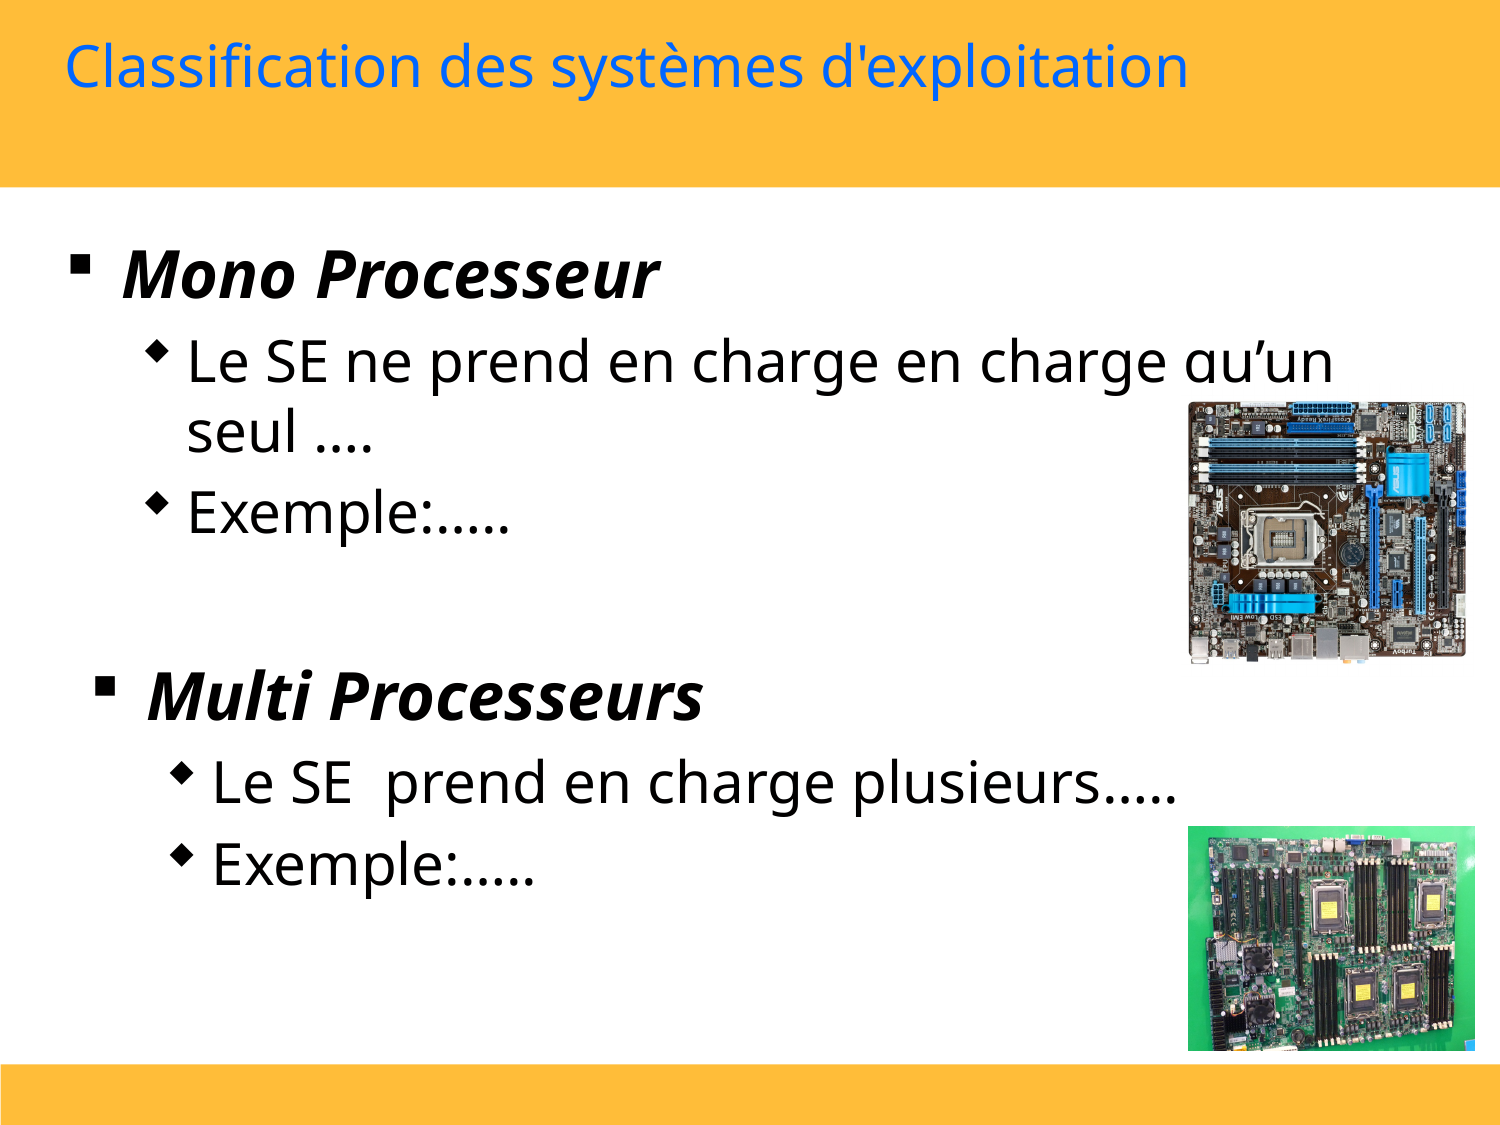

Classification des systèmes d'exploitation
Mono Processeur
Le SE ne prend en charge en charge qu’un seul ….
Exemple:…..
Multi Processeurs
Le SE prend en charge plusieurs…..
Exemple:…..